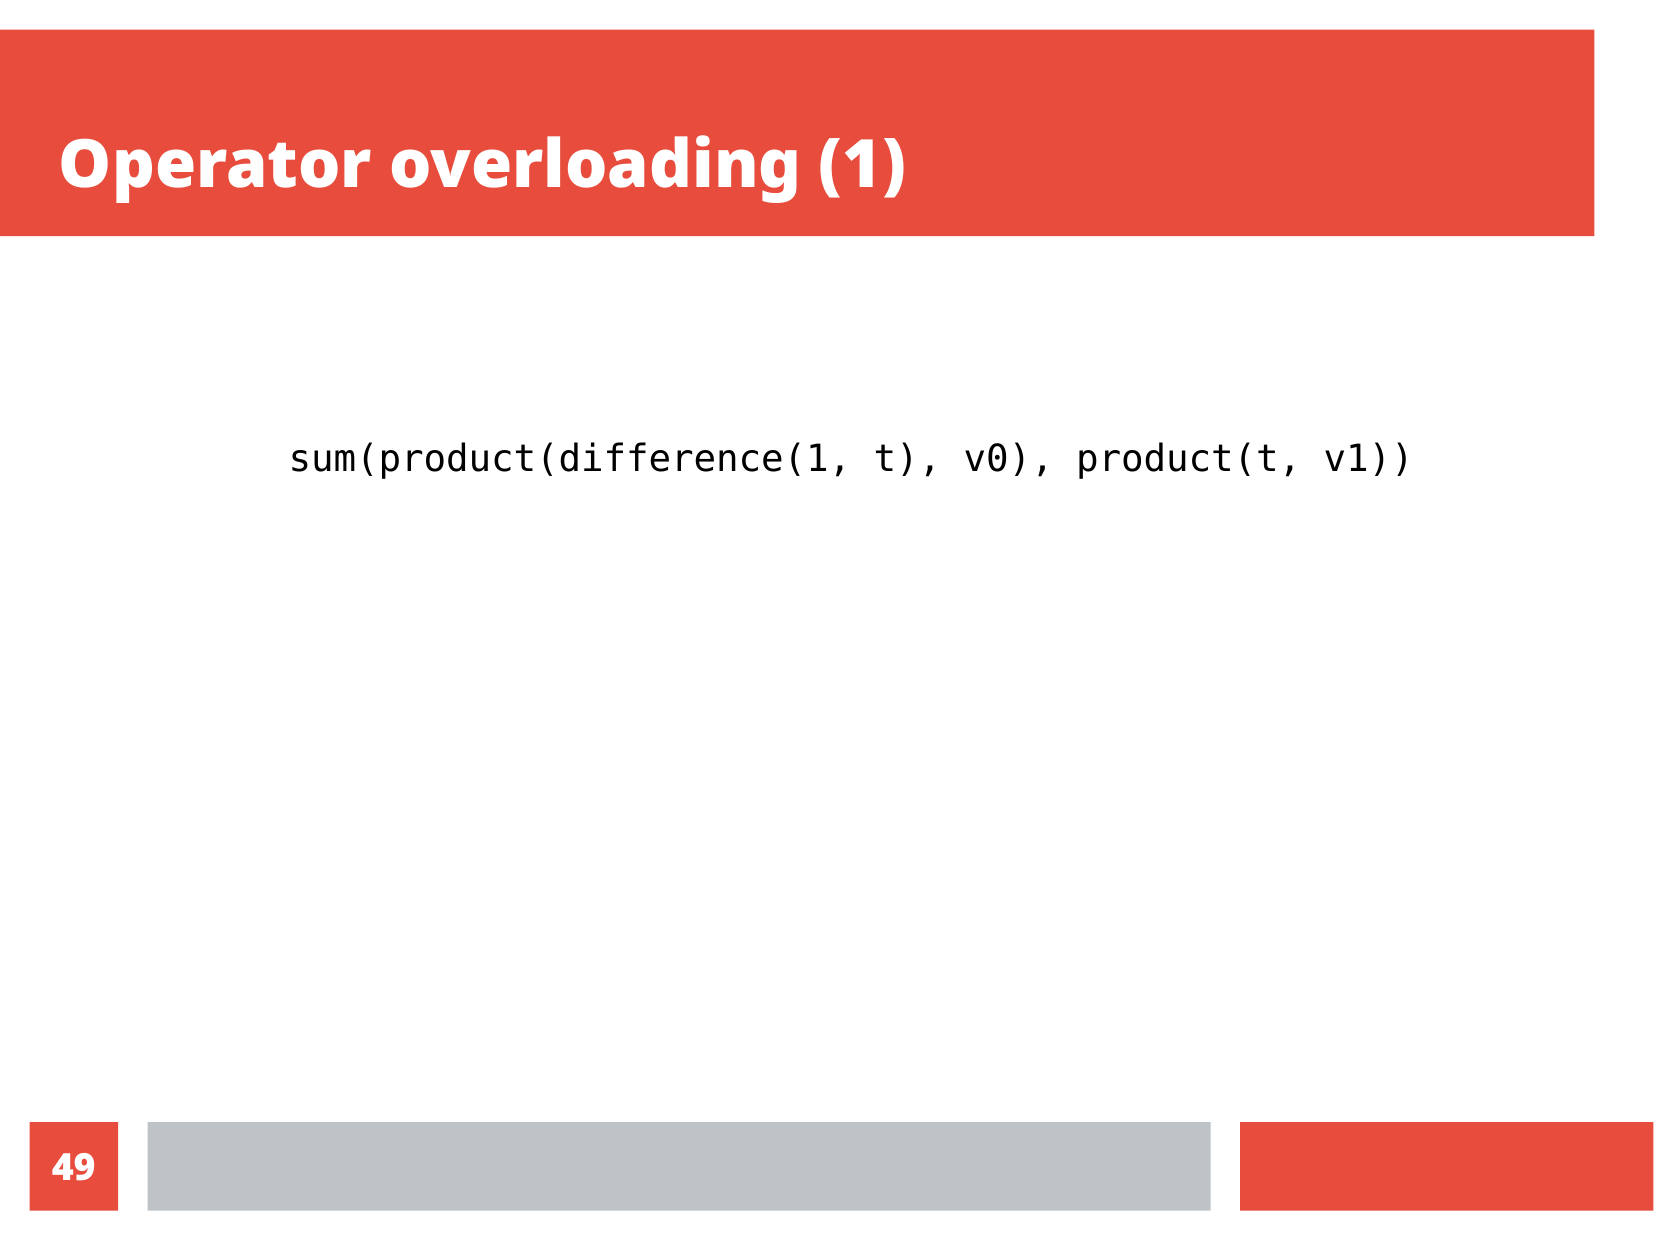

# Operator overloading (1)
sum(product(difference(1, t), v0), product(t, v1))
49